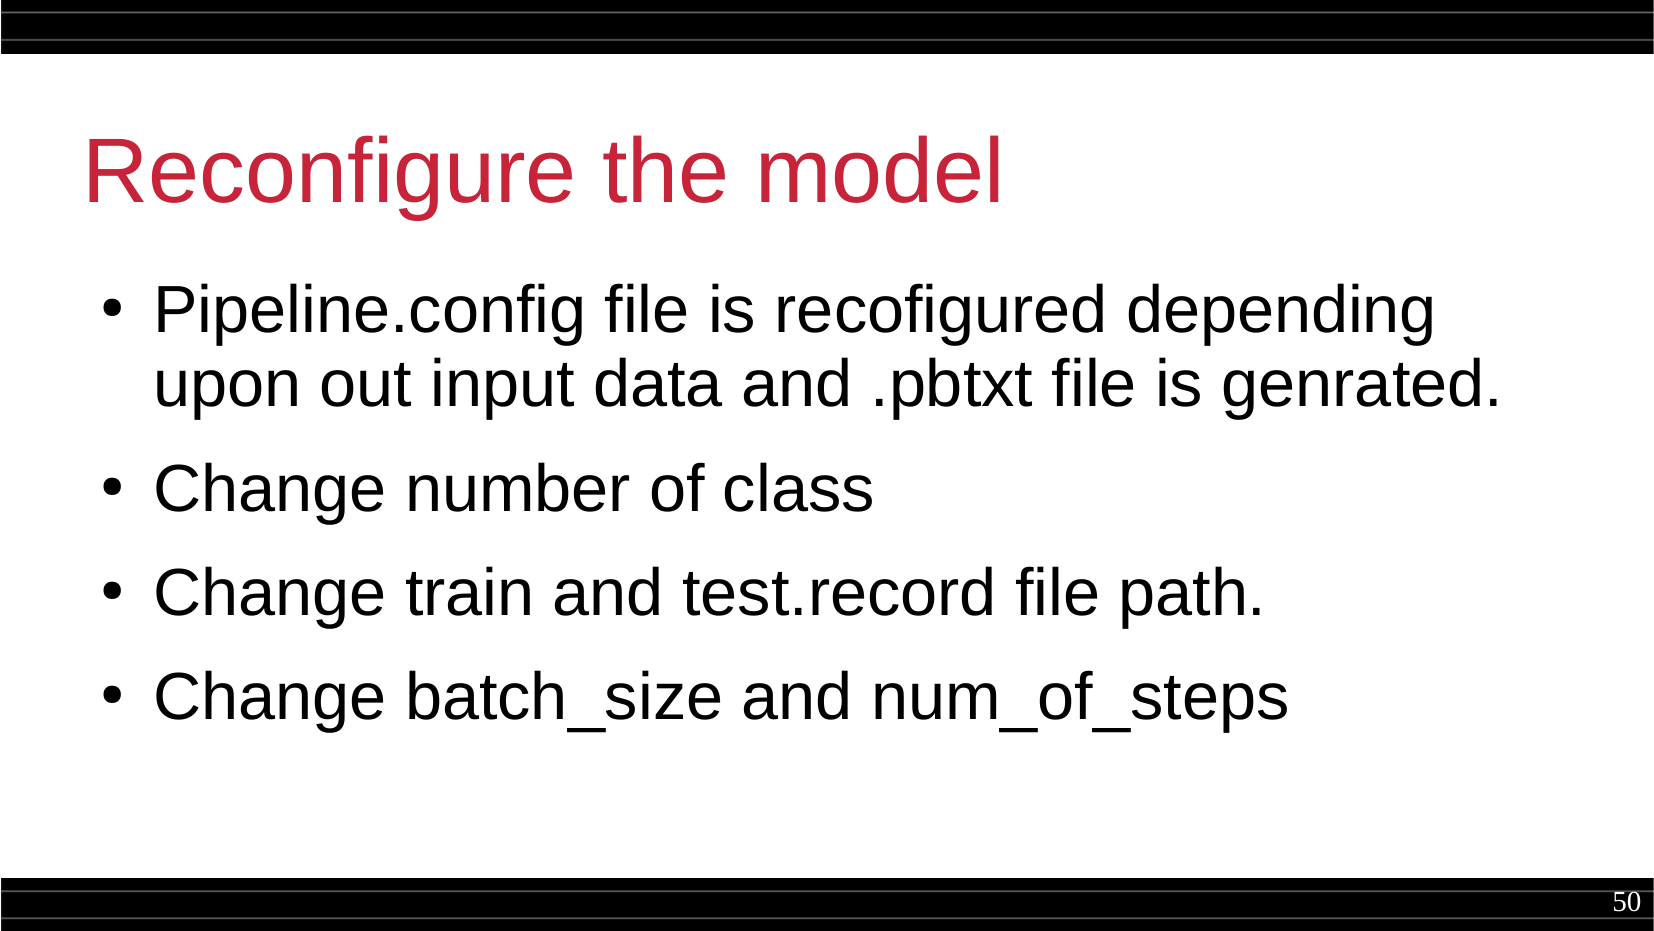

# Reconfigure the model
Pipeline.config file is recofigured depending upon out input data and .pbtxt file is genrated.
Change number of class
Change train and test.record file path.
Change batch_size and num_of_steps